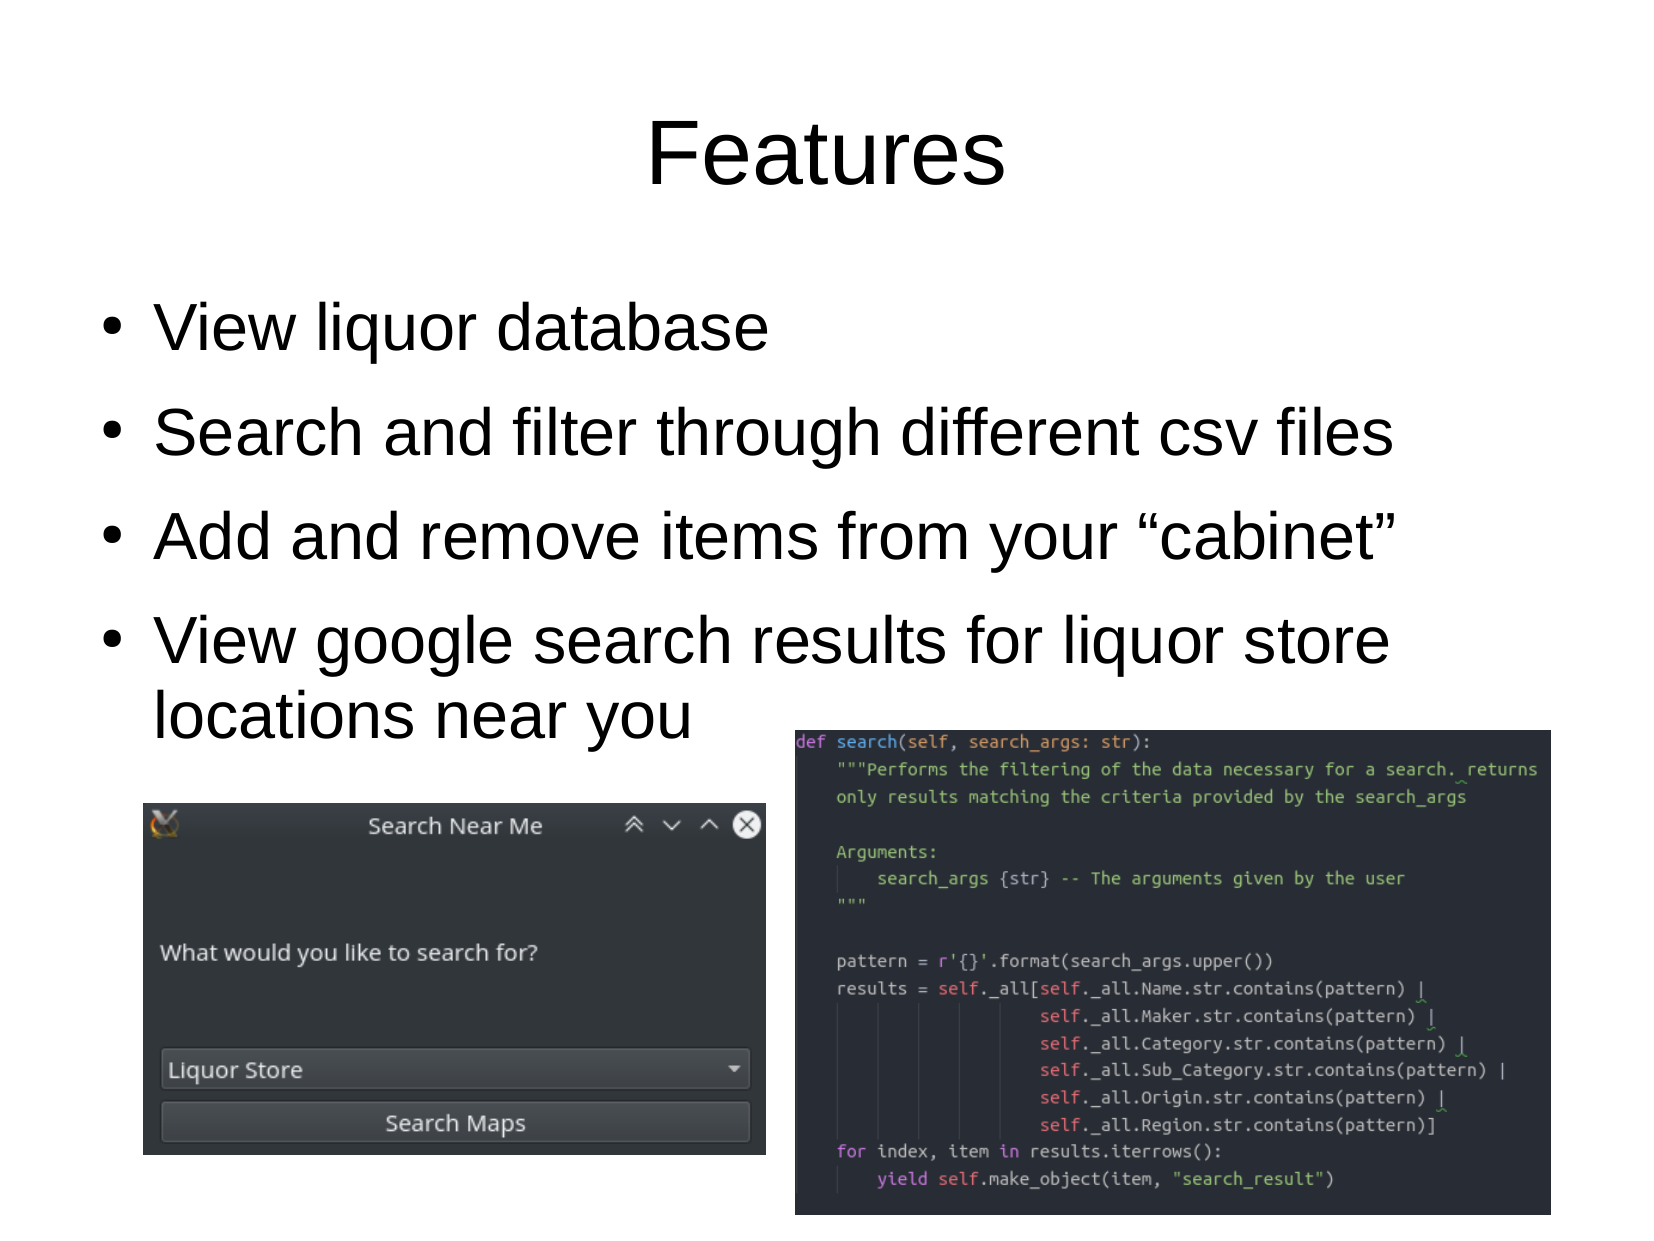

# Features
View liquor database
Search and filter through different csv files
Add and remove items from your “cabinet”
View google search results for liquor store locations near you